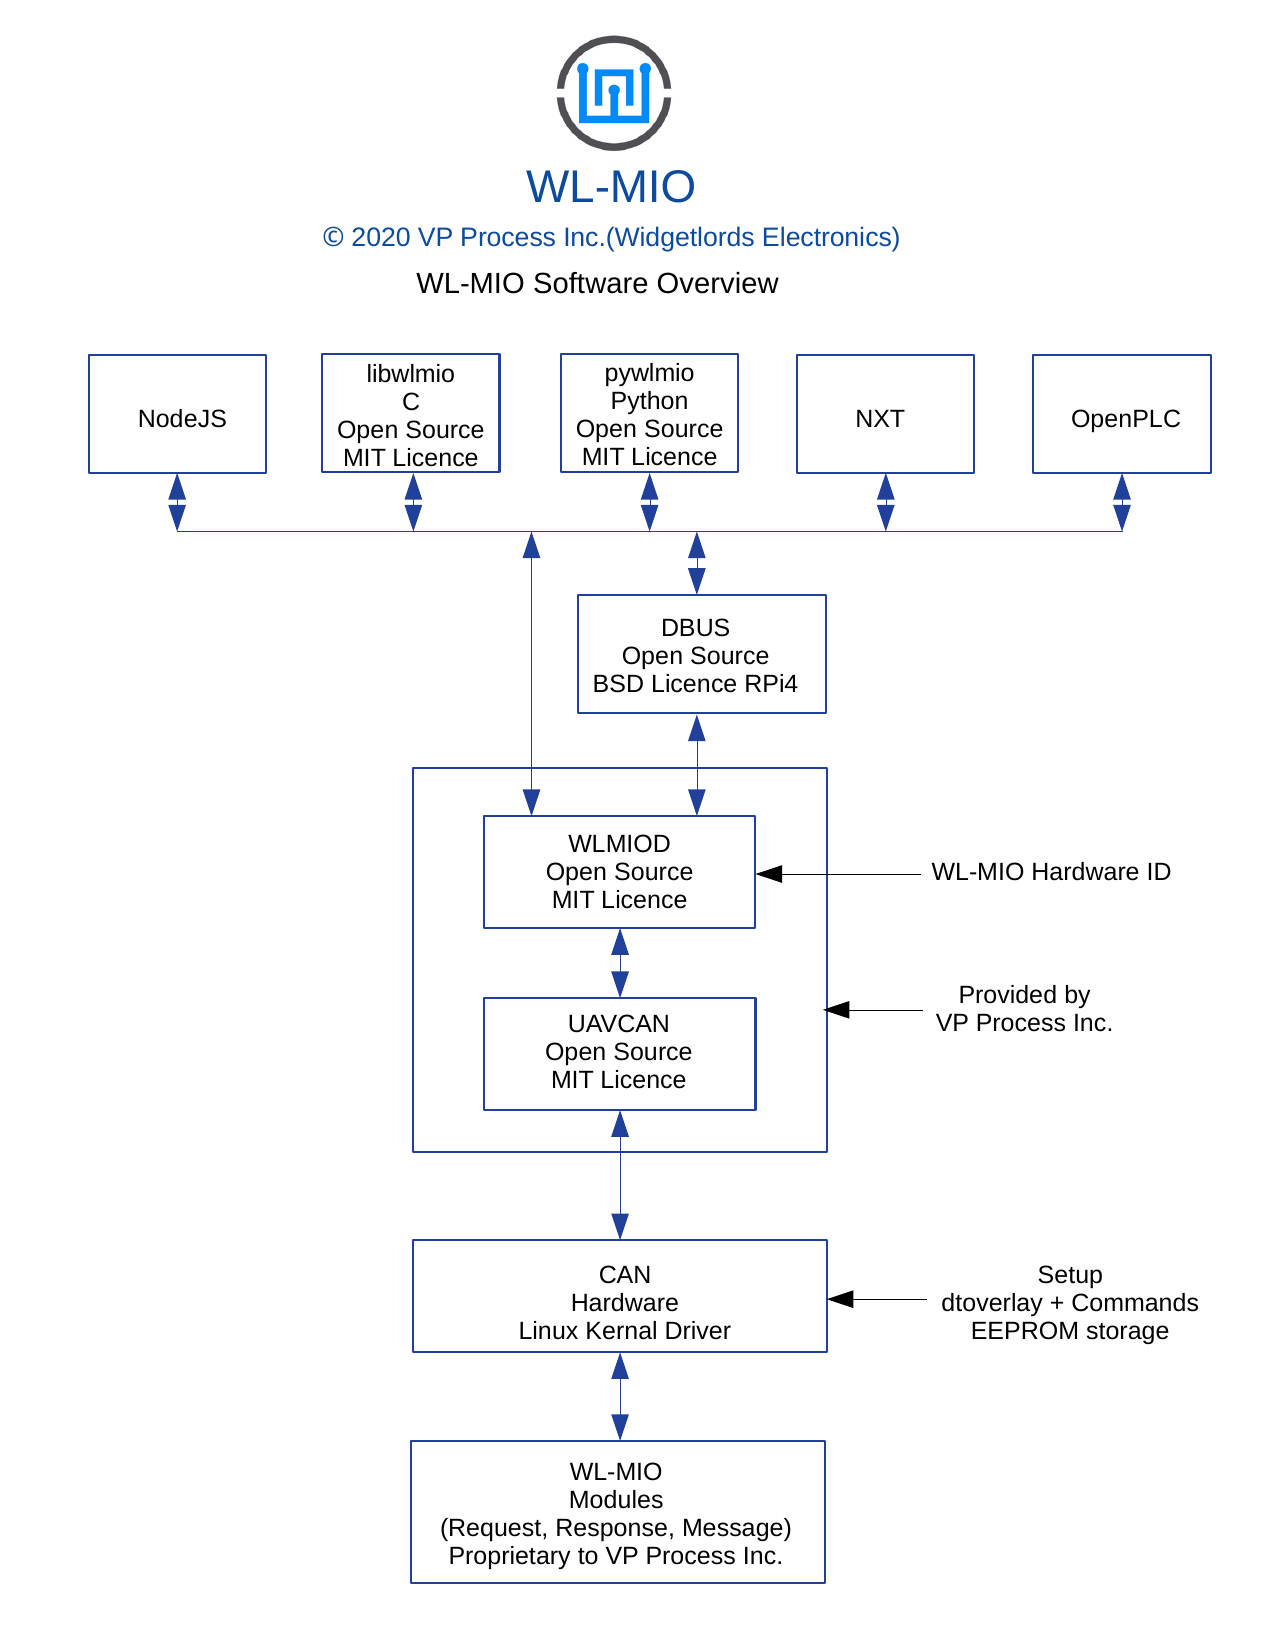

WL-MIO
© 2020 VP Process Inc.(Widgetlords Electronics)
WL-MIO Software Overview
pywlmio
Python
Open Source
MIT Licence
libwlmio
C
Open Source
MIT Licence
NodeJS
NXT
OpenPLC
DBUS
Open Source
BSD Licence RPi4
WLMIOD
Open Source
MIT Licence
WL-MIO Hardware ID
Provided by
VP Process Inc.
UAVCAN
Open Source
MIT Licence
UAVCAN
Open Source
MIT Licence
CAN
Hardware
Linux Kernal Driver
Setup
dtoverlay + Commands
EEPROM storage
WL-MIO
Modules
(Request, Response, Message)
Proprietary to VP Process Inc.